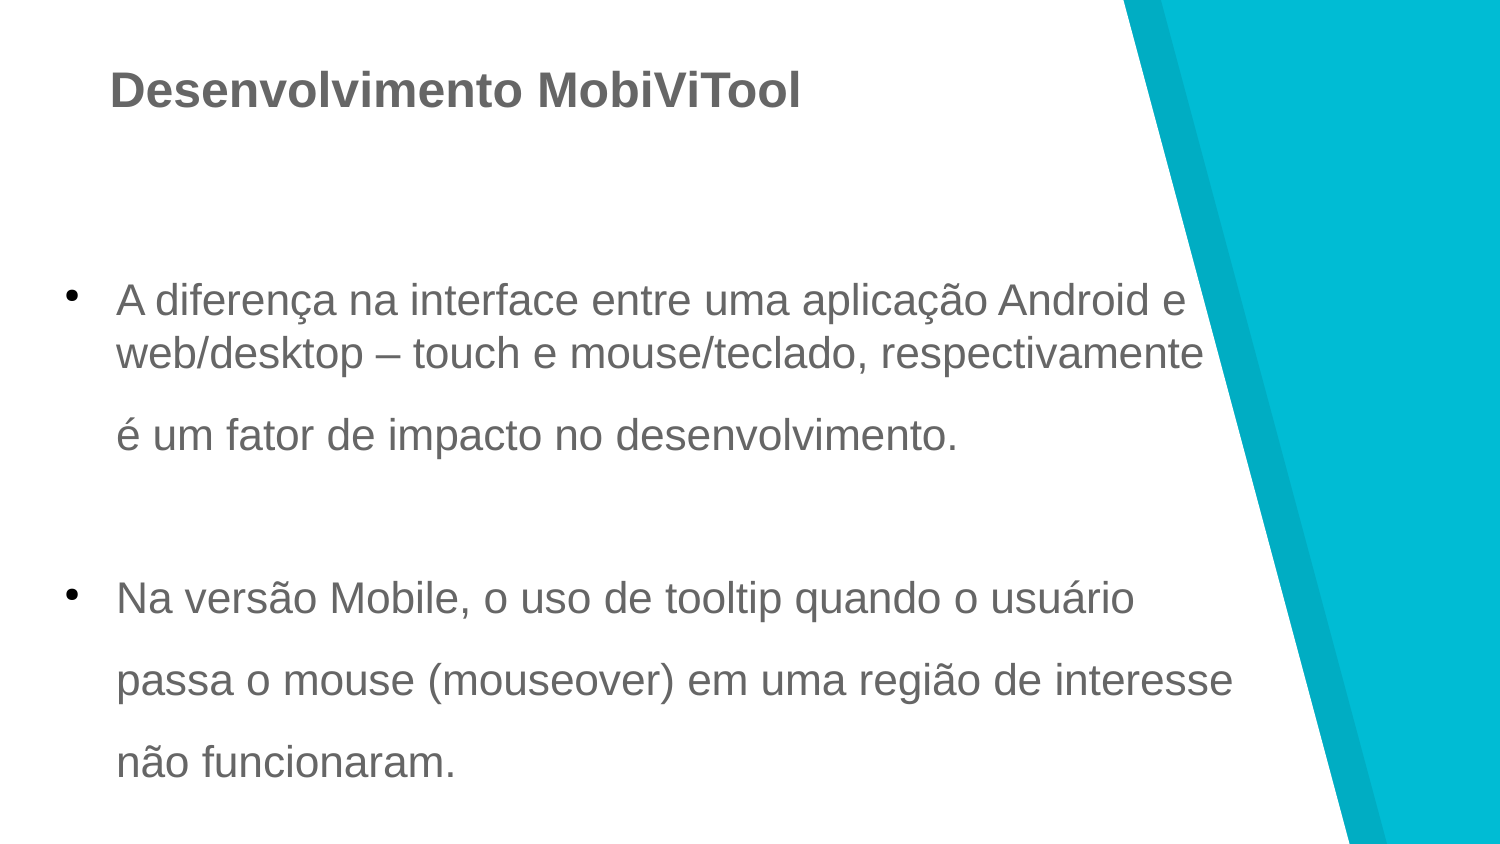

# Desenvolvimento MobiViTool
A diferença na interface entre uma aplicação Android e web/desktop – touch e mouse/teclado, respectivamente
é um fator de impacto no desenvolvimento.
Na versão Mobile, o uso de tooltip quando o usuário
passa o mouse (mouseover) em uma região de interesse
não funcionaram.